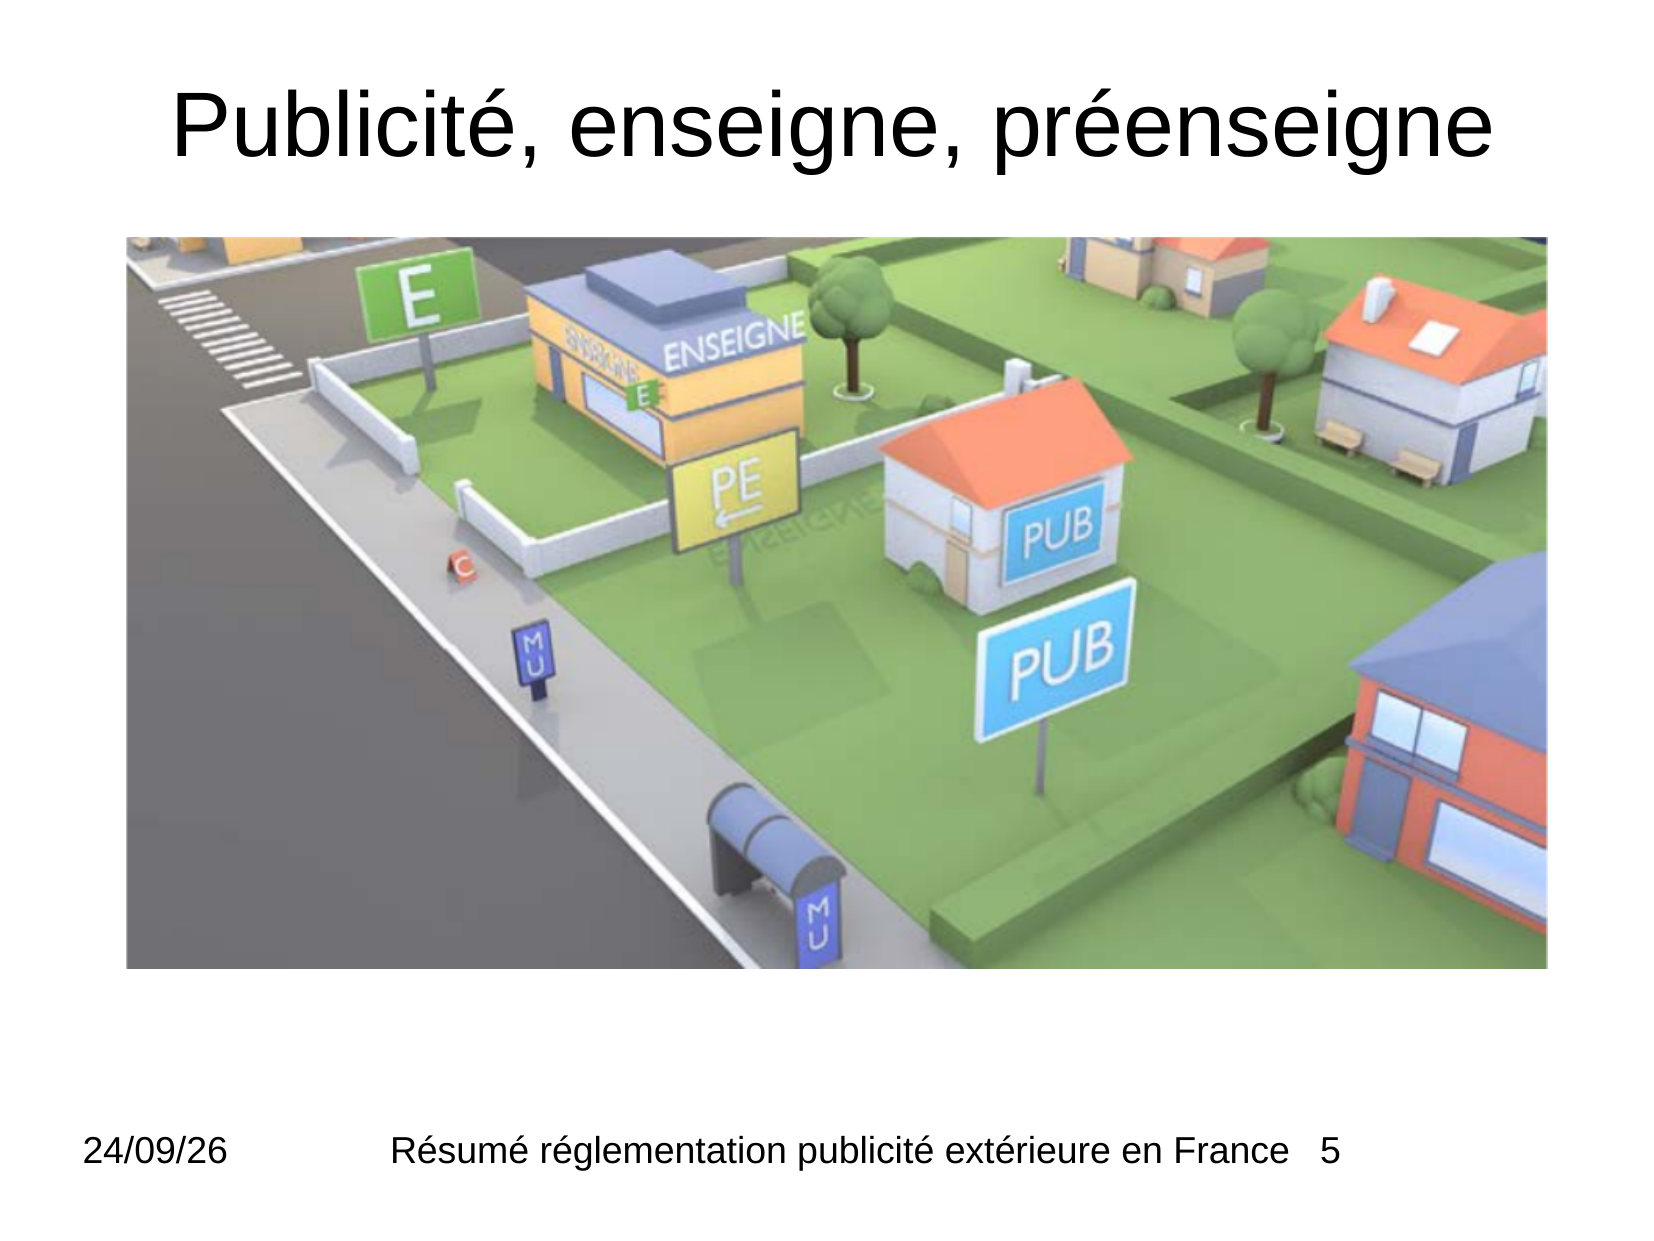

# Publicité, enseigne, préenseigne
Résumé réglementation publicité extérieure en France
5